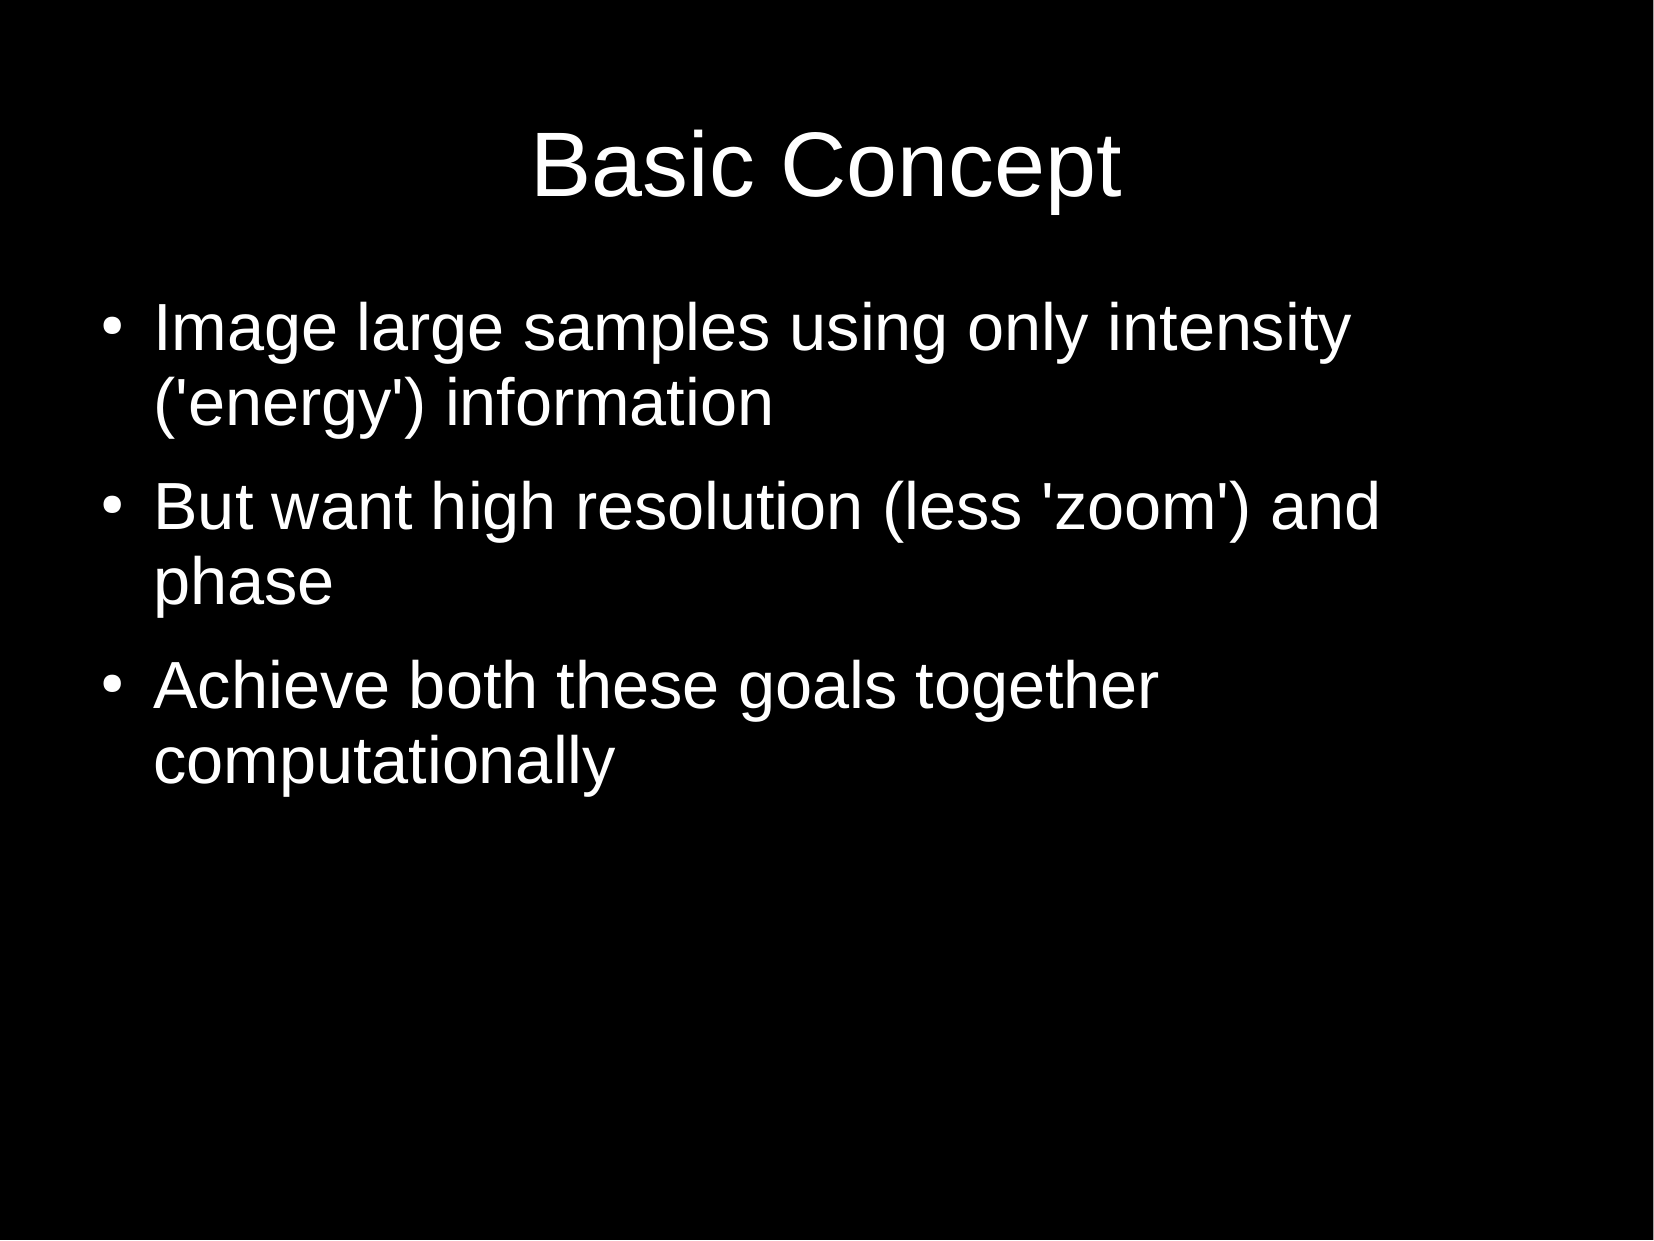

# Basic Concept
Image large samples using only intensity ('energy') information
But want high resolution (less 'zoom') and phase
Achieve both these goals together computationally